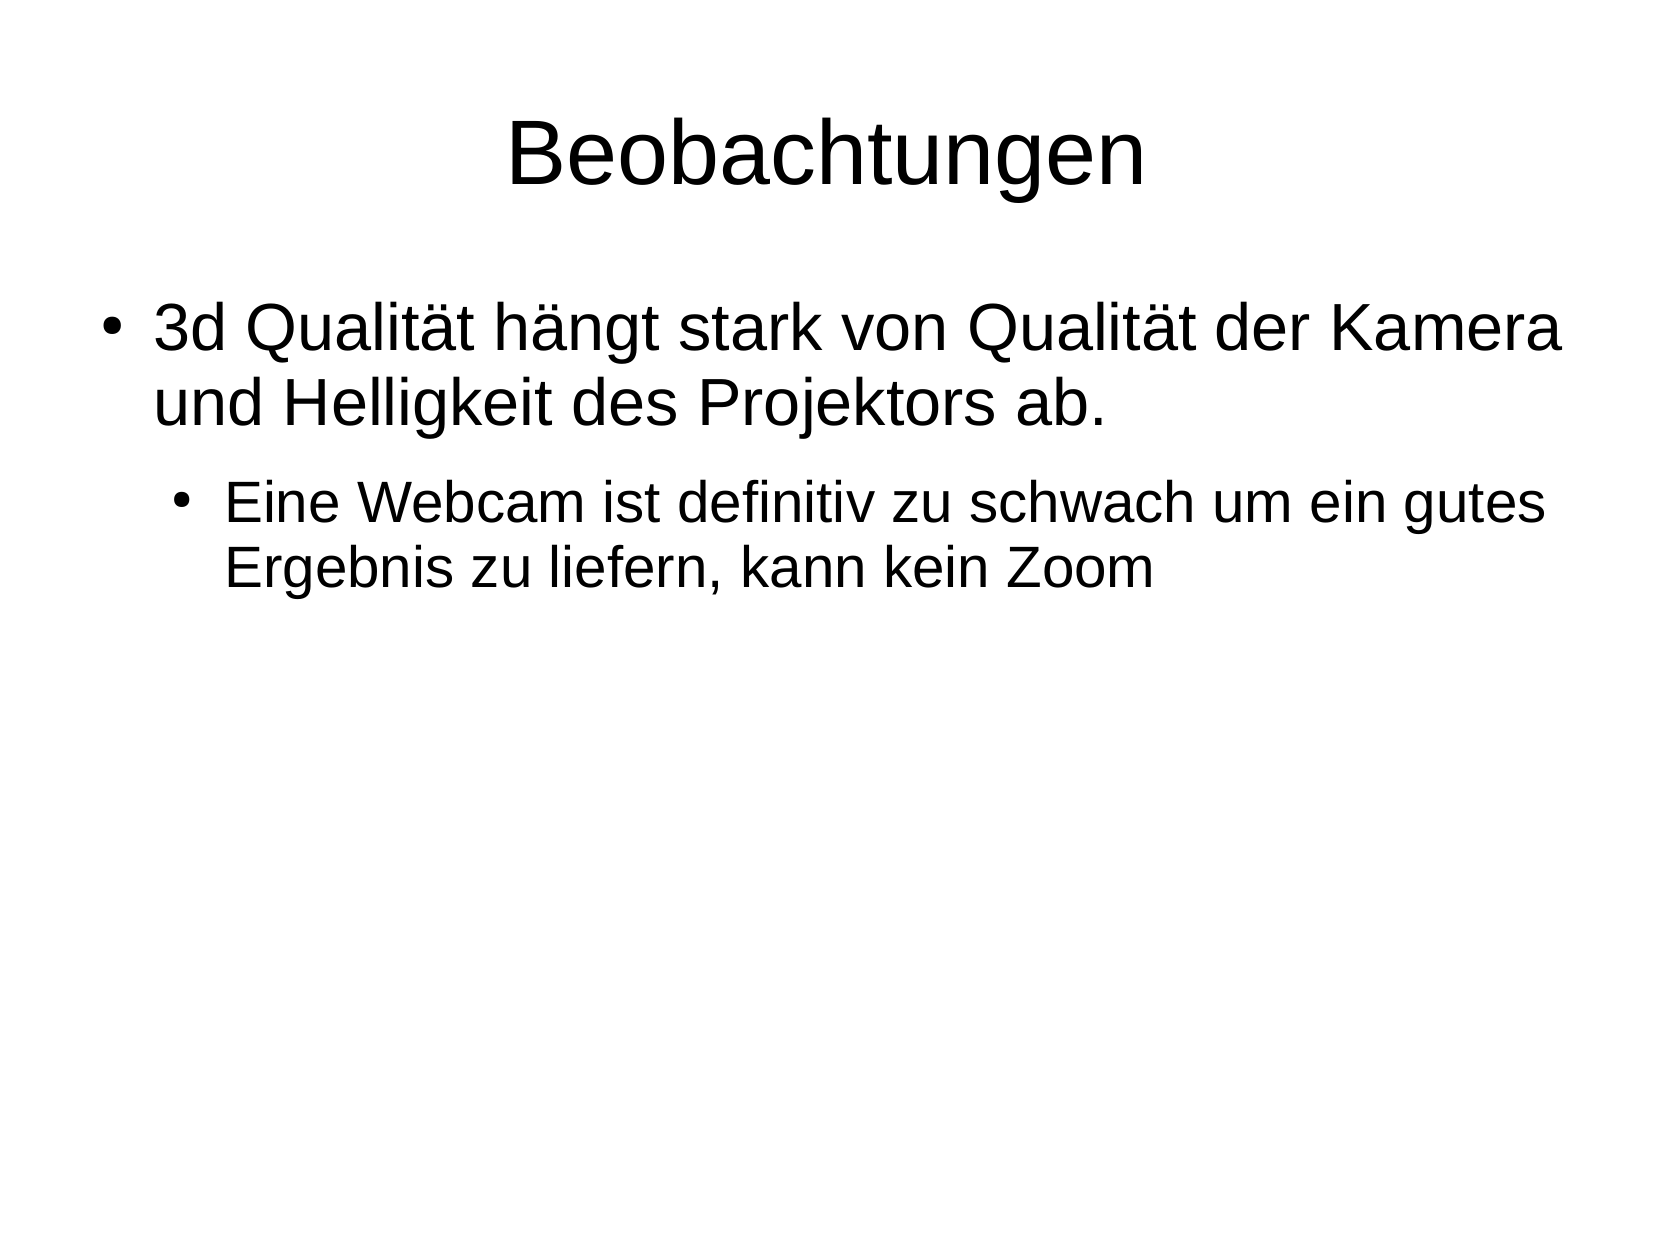

# Beobachtungen
3d Qualität hängt stark von Qualität der Kamera und Helligkeit des Projektors ab.
Eine Webcam ist definitiv zu schwach um ein gutes Ergebnis zu liefern, kann kein Zoom